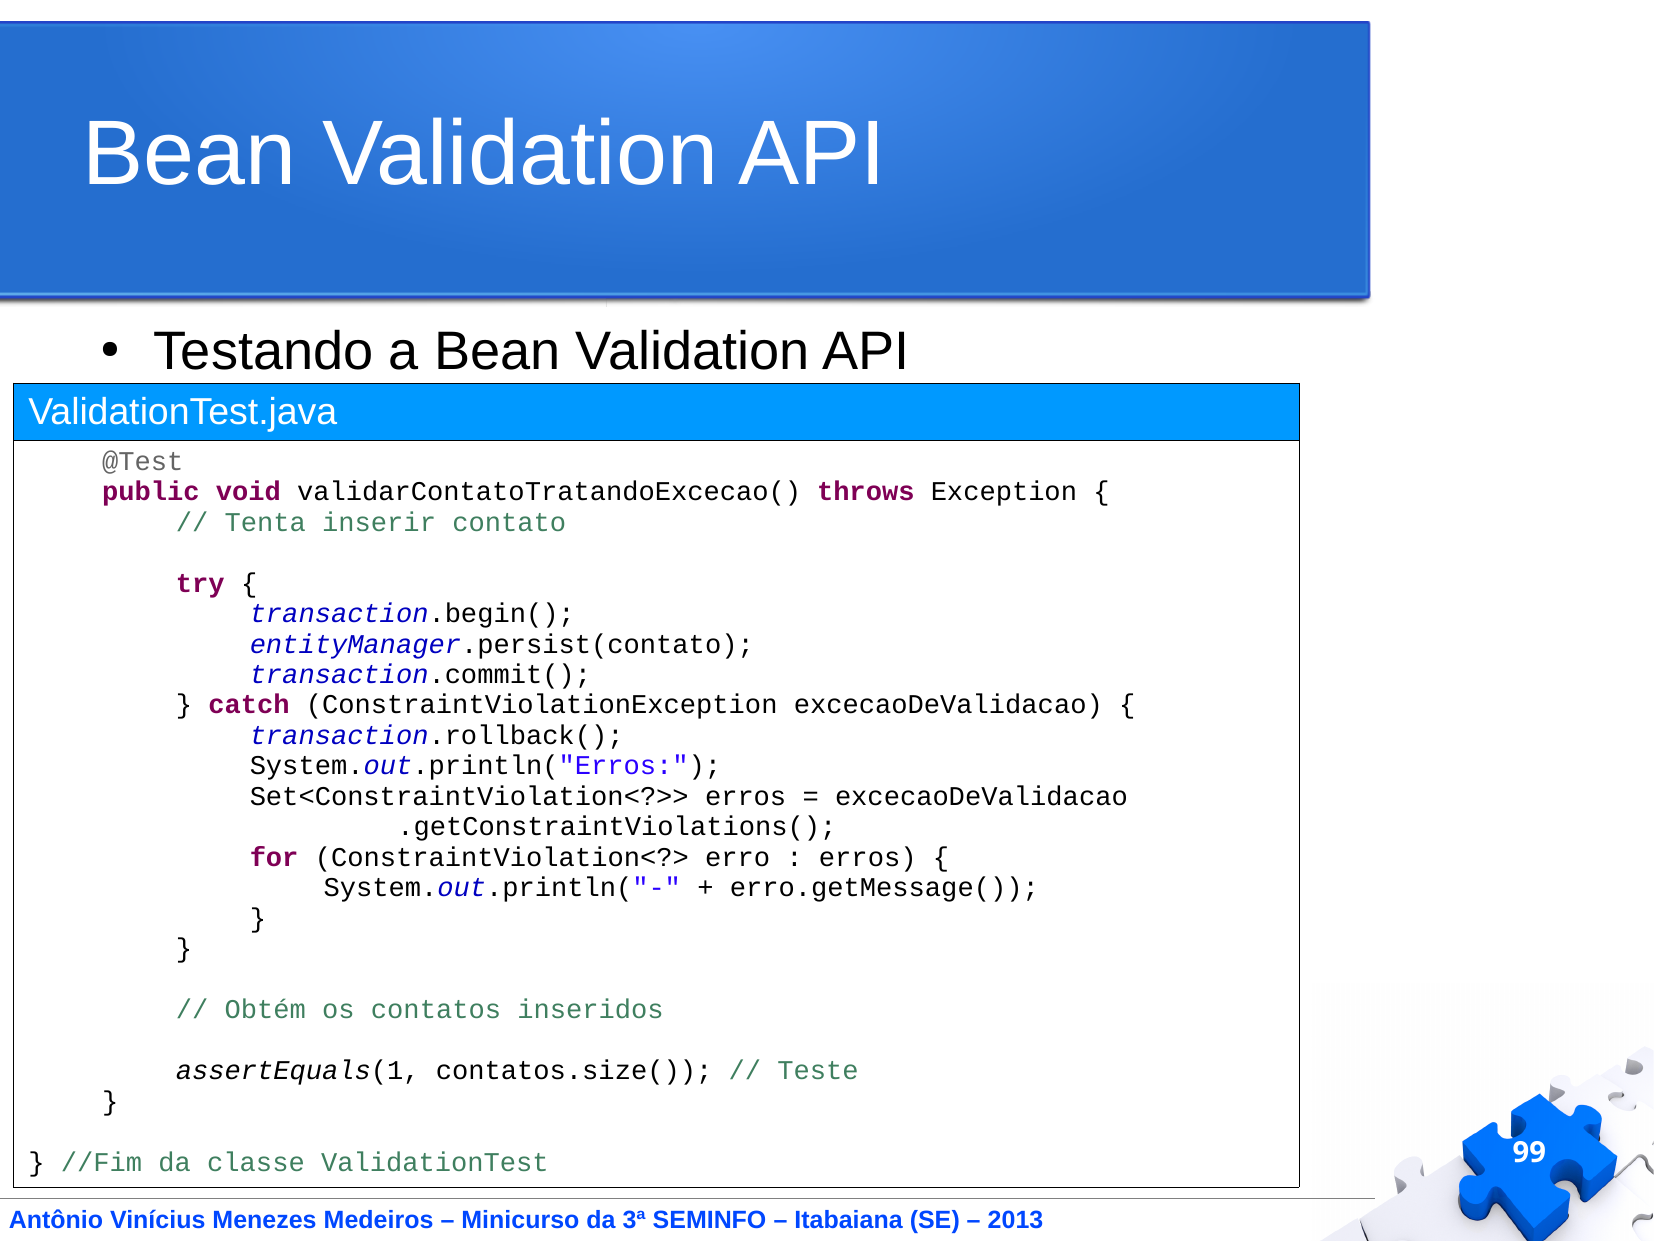

# Bean Validation API
Testando a Bean Validation API
| ValidationTest.java |
| --- |
| @Test public void validarContatoTratandoExcecao() throws Exception { // Tenta inserir contato try { transaction.begin(); entityManager.persist(contato); transaction.commit(); } catch (ConstraintViolationException excecaoDeValidacao) { transaction.rollback(); System.out.println("Erros:"); Set<ConstraintViolation<?>> erros = excecaoDeValidacao .getConstraintViolations(); for (ConstraintViolation<?> erro : erros) { System.out.println("-" + erro.getMessage()); } } // Obtém os contatos inseridos assertEquals(1, contatos.size()); // Teste } } //Fim da classe ValidationTest |
99